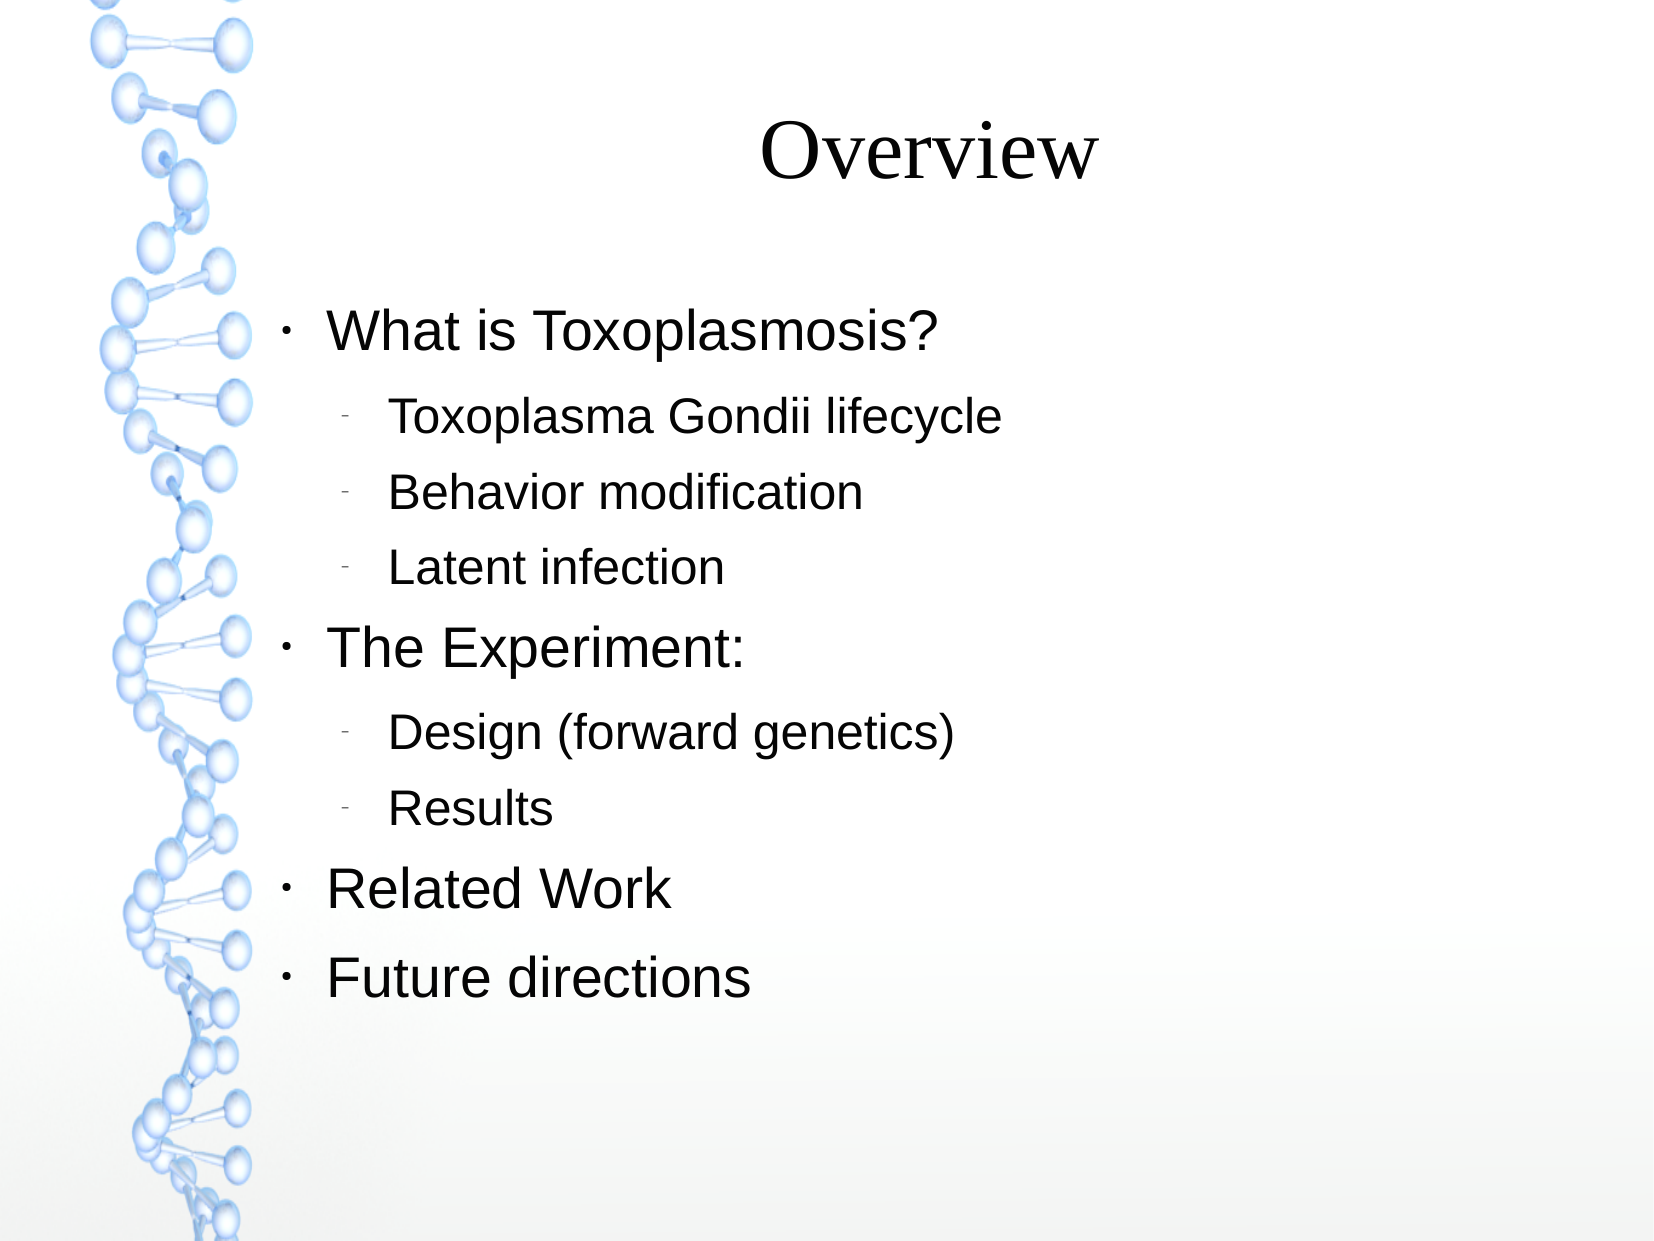

# Overview
What is Toxoplasmosis?
Toxoplasma Gondii lifecycle
Behavior modification
Latent infection
The Experiment:
Design (forward genetics)
Results
Related Work
Future directions